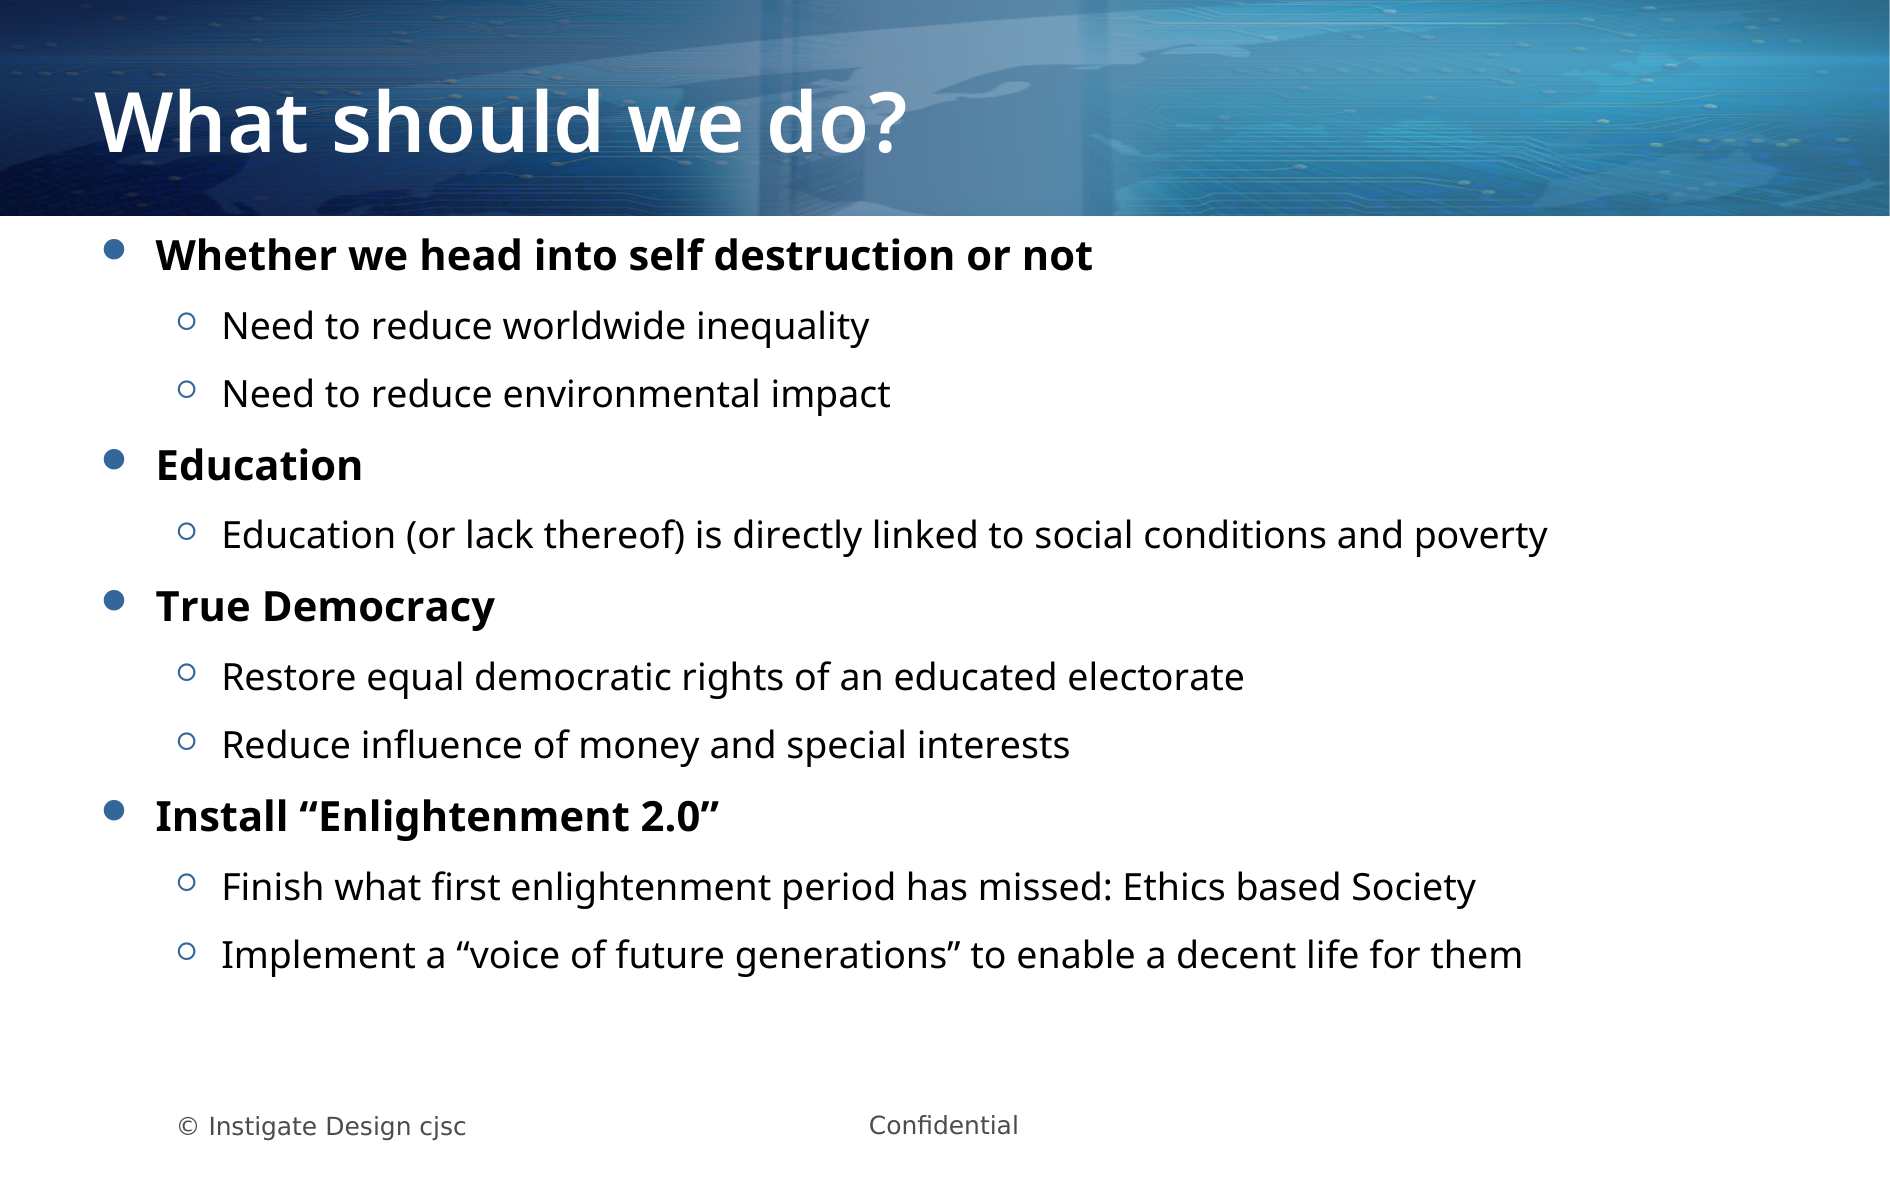

# What should we do?
Whether we head into self destruction or not
Need to reduce worldwide inequality
Need to reduce environmental impact
Education
Education (or lack thereof) is directly linked to social conditions and poverty
True Democracy
Restore equal democratic rights of an educated electorate
Reduce influence of money and special interests
Install “Enlightenment 2.0”
Finish what first enlightenment period has missed: Ethics based Society
Implement a “voice of future generations” to enable a decent life for them